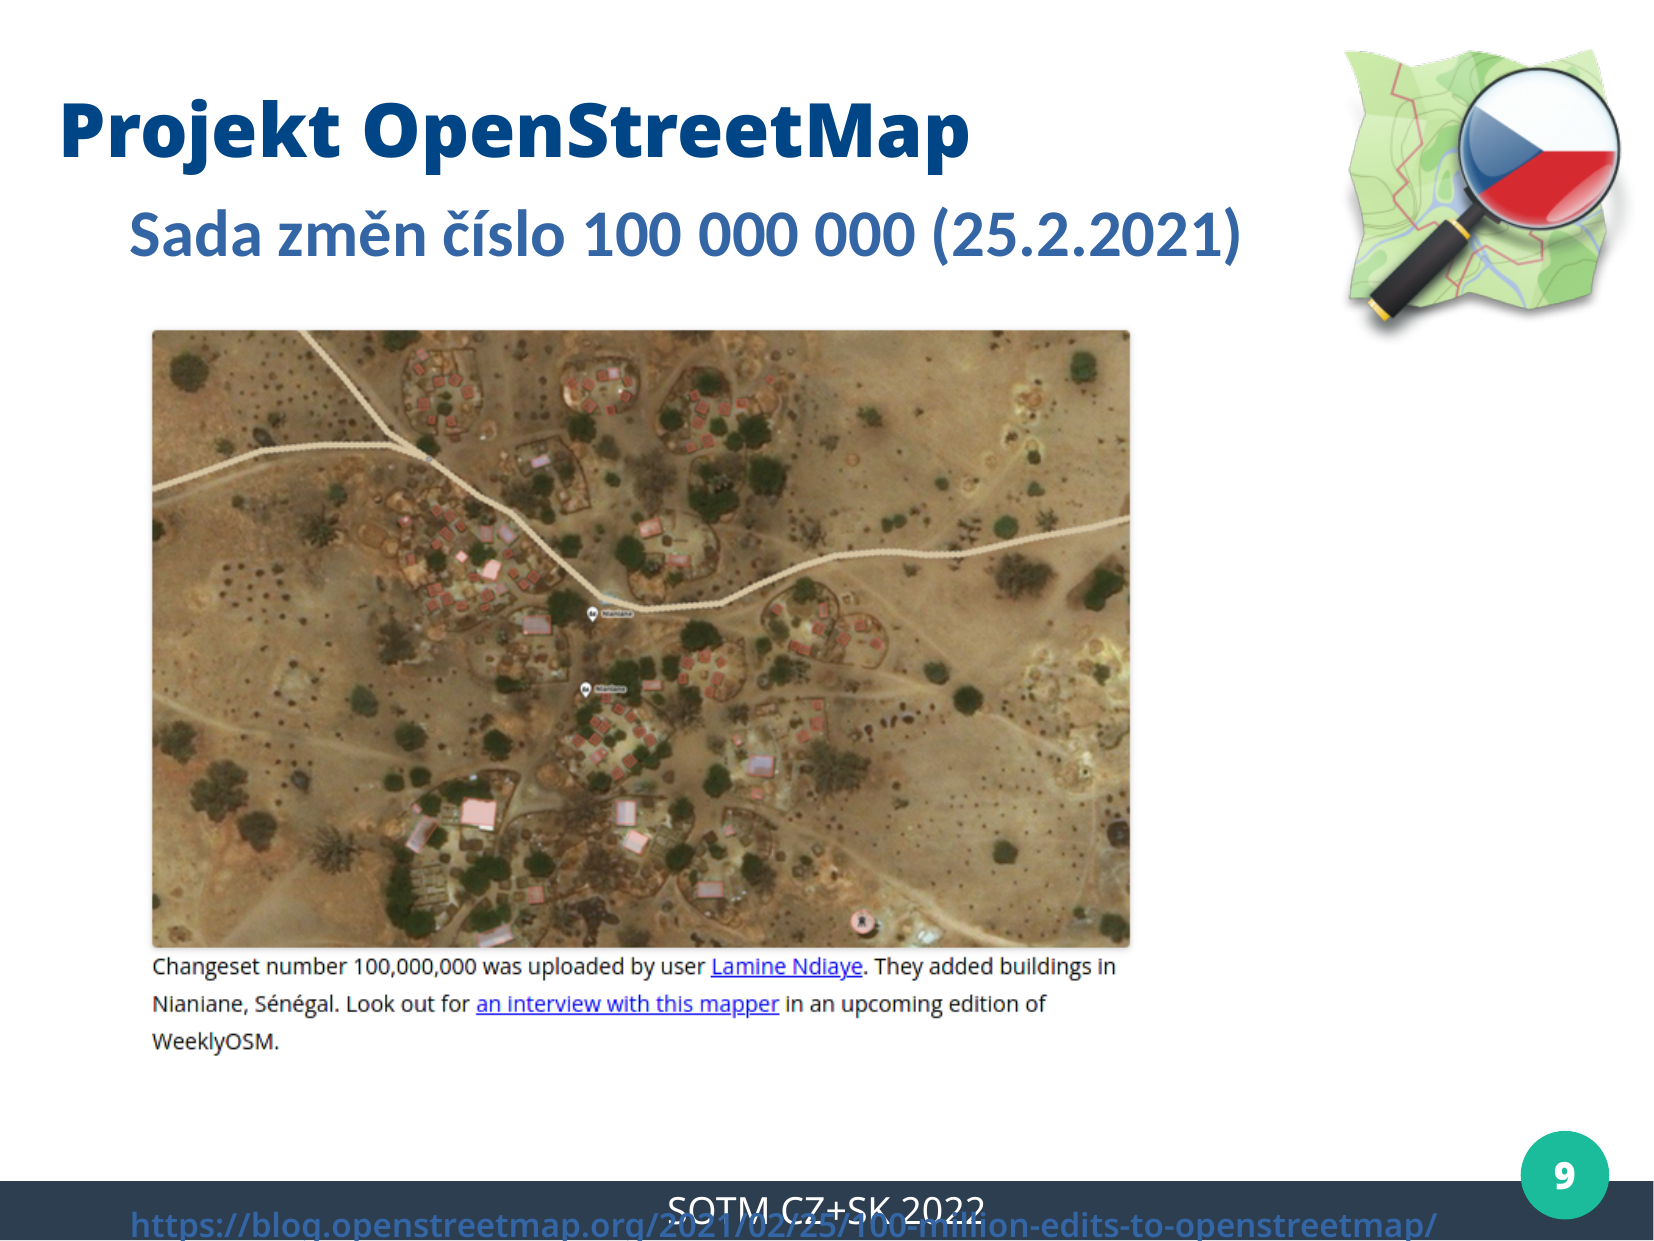

# Projekt OpenStreetMap
Sada změn číslo 100 000 000 (25.2.2021)
https://blog.openstreetmap.org/2021/02/25/100-million-edits-to-openstreetmap/
9
SOTM CZ+SK 2022